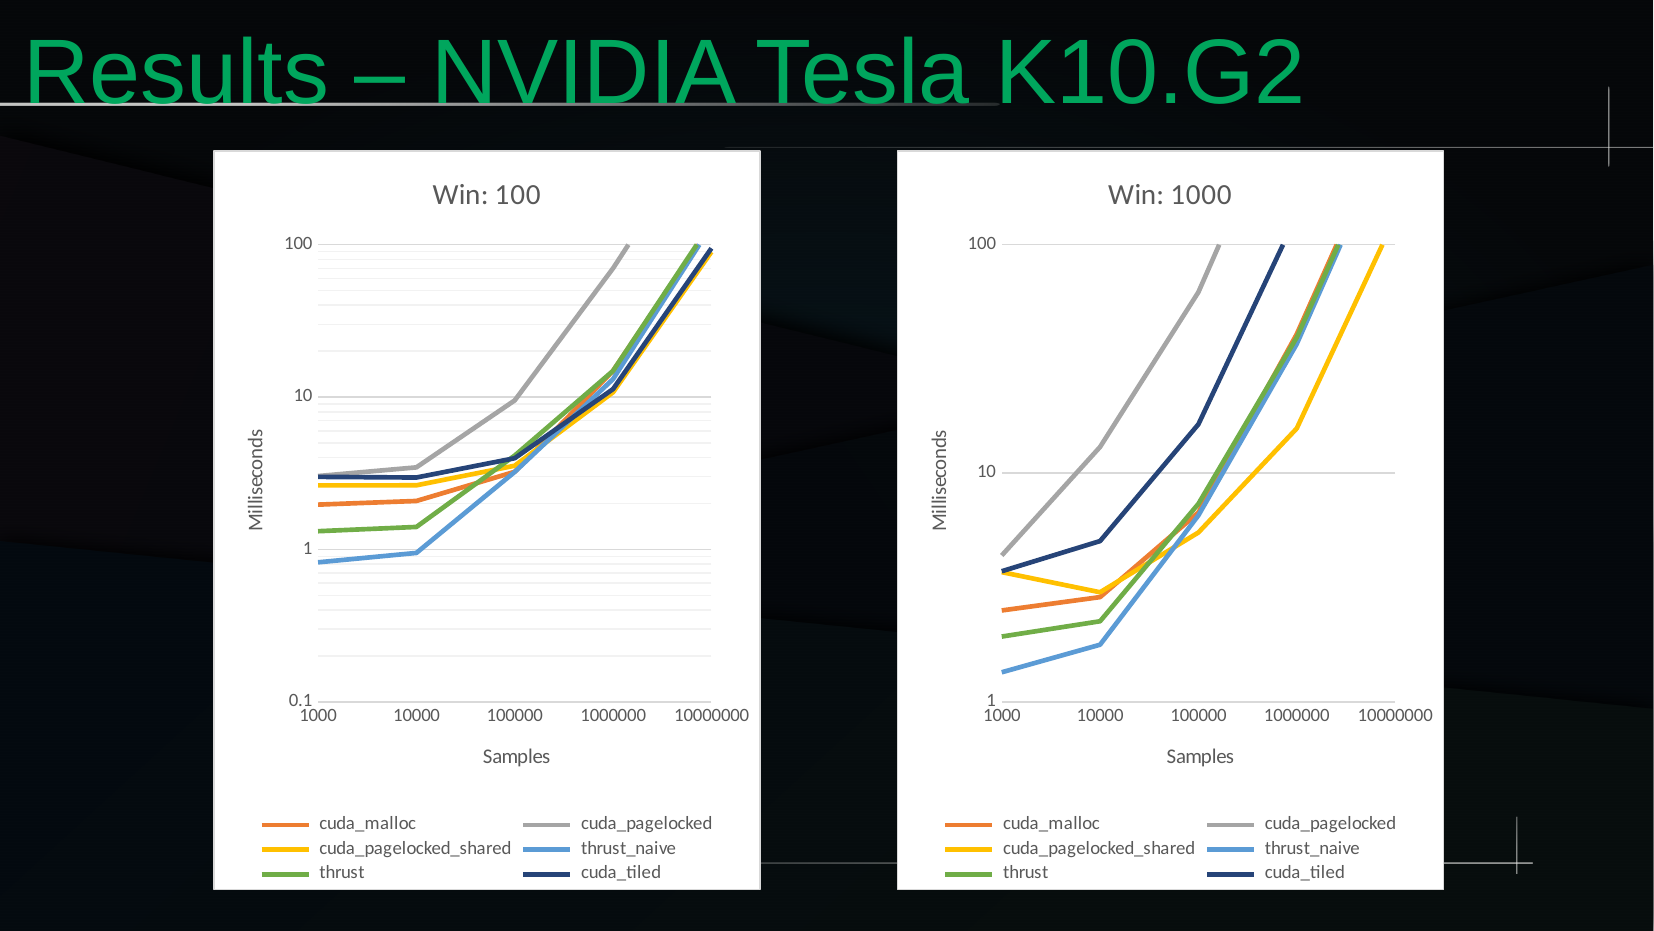

# Results – NVIDIA Tesla K10.G2
### Chart: Win: 100
| Category | cuda_malloc | cuda_pagelocked | cuda_pagelocked_shared | thrust_naive | thrust | cuda_tiled |
|---|---|---|---|---|---|---|
| 1000 | 1.967013 | 3.029777 | 2.632127 | 0.822356 | 1.316407 | 2.991307 |
| 10000 | 2.078111 | 3.454056 | 2.635361 | 0.947884 | 1.403723 | 2.963332 |
| 100000 | 3.229944 | 9.504252 | 3.542334 | 3.223975 | 4.131113 | 3.967016 |
| 1000000 | 14.867891 | 69.983901 | 10.735556 | 13.118389 | 14.854036 | 11.27654 |
| 10000000 | 135.533925 | 692.341472 | 89.585122 | 132.977374 | 139.7351 | 94.707783 |
### Chart: Win: 1000
| Category | cuda_malloc | cuda_pagelocked | cuda_pagelocked_shared | thrust_naive | thrust | cuda_tiled |
|---|---|---|---|---|---|---|
| 1000 | 2.508405 | 4.365055 | 3.692227 | 1.345977 | 1.928381 | 3.72519 |
| 10000 | 2.870452 | 13.033215 | 3.015 | 1.777515 | 2.251221 | 5.050348 |
| 100000 | 6.734337 | 61.985974 | 5.503428 | 6.540924 | 7.349332 | 16.374577 |
| 1000000 | 40.578546 | 596.084243 | 15.70542 | 36.753673 | 39.264042 | 134.196881 |
| 10000000 | 372.983004 | 5899.789999 | 131.533495 | 346.820556 | 358.449573 | 1315.407373 |